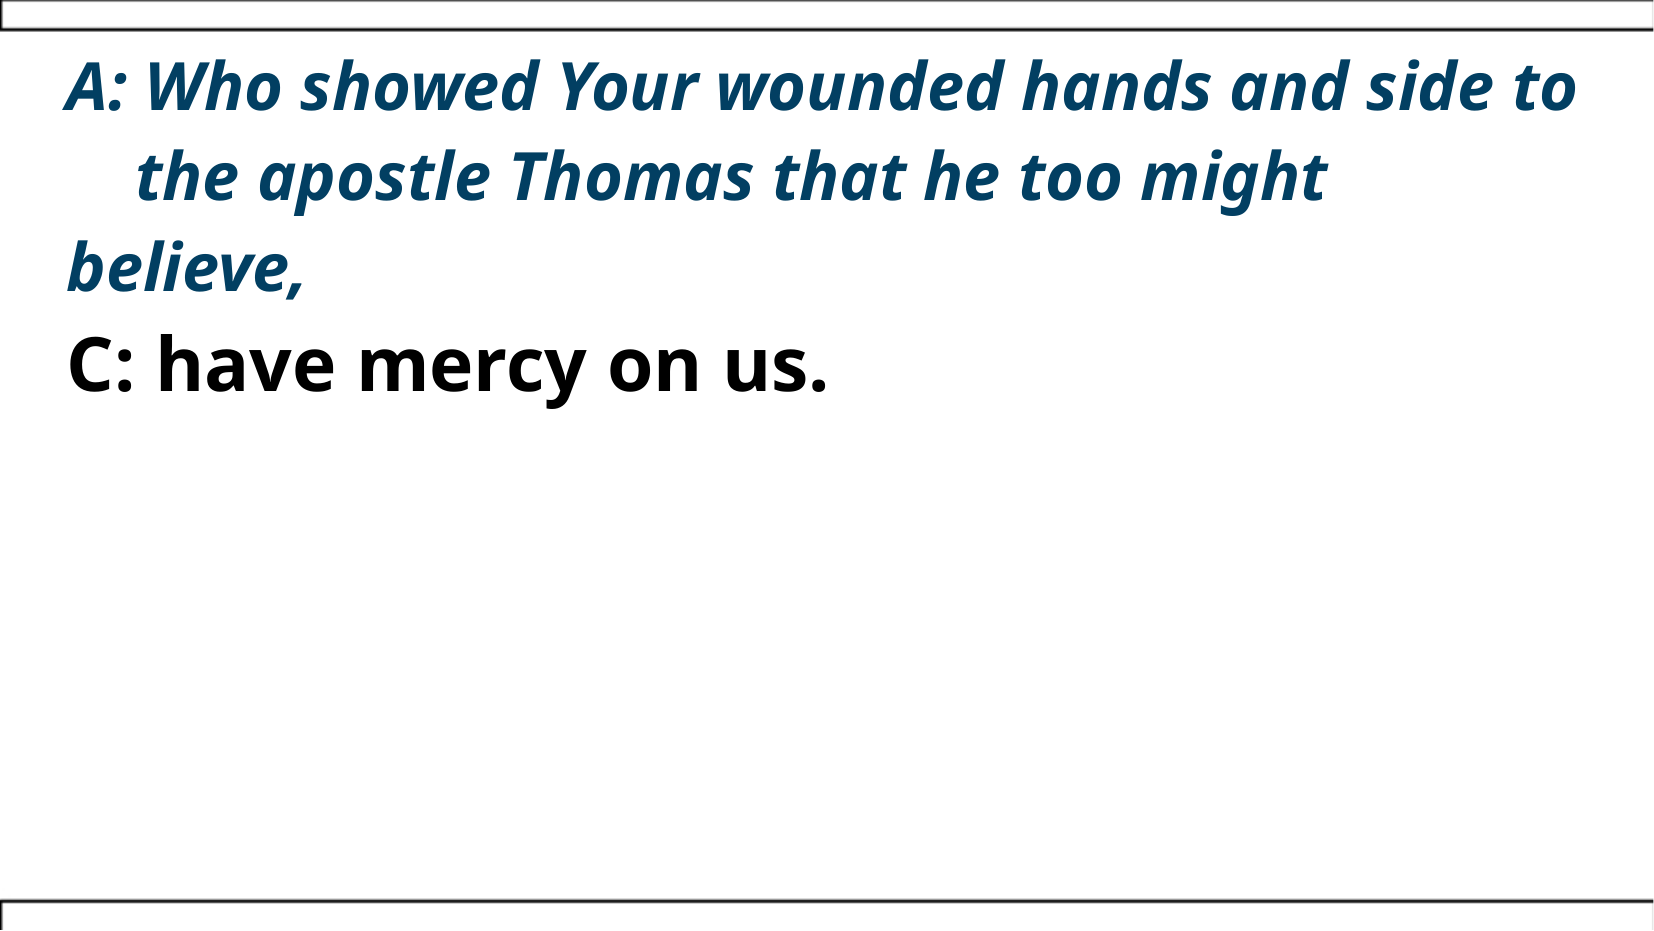

A: Who showed Your wounded hands and side to
 the apostle Thomas that he too might believe,
C: have mercy on us.